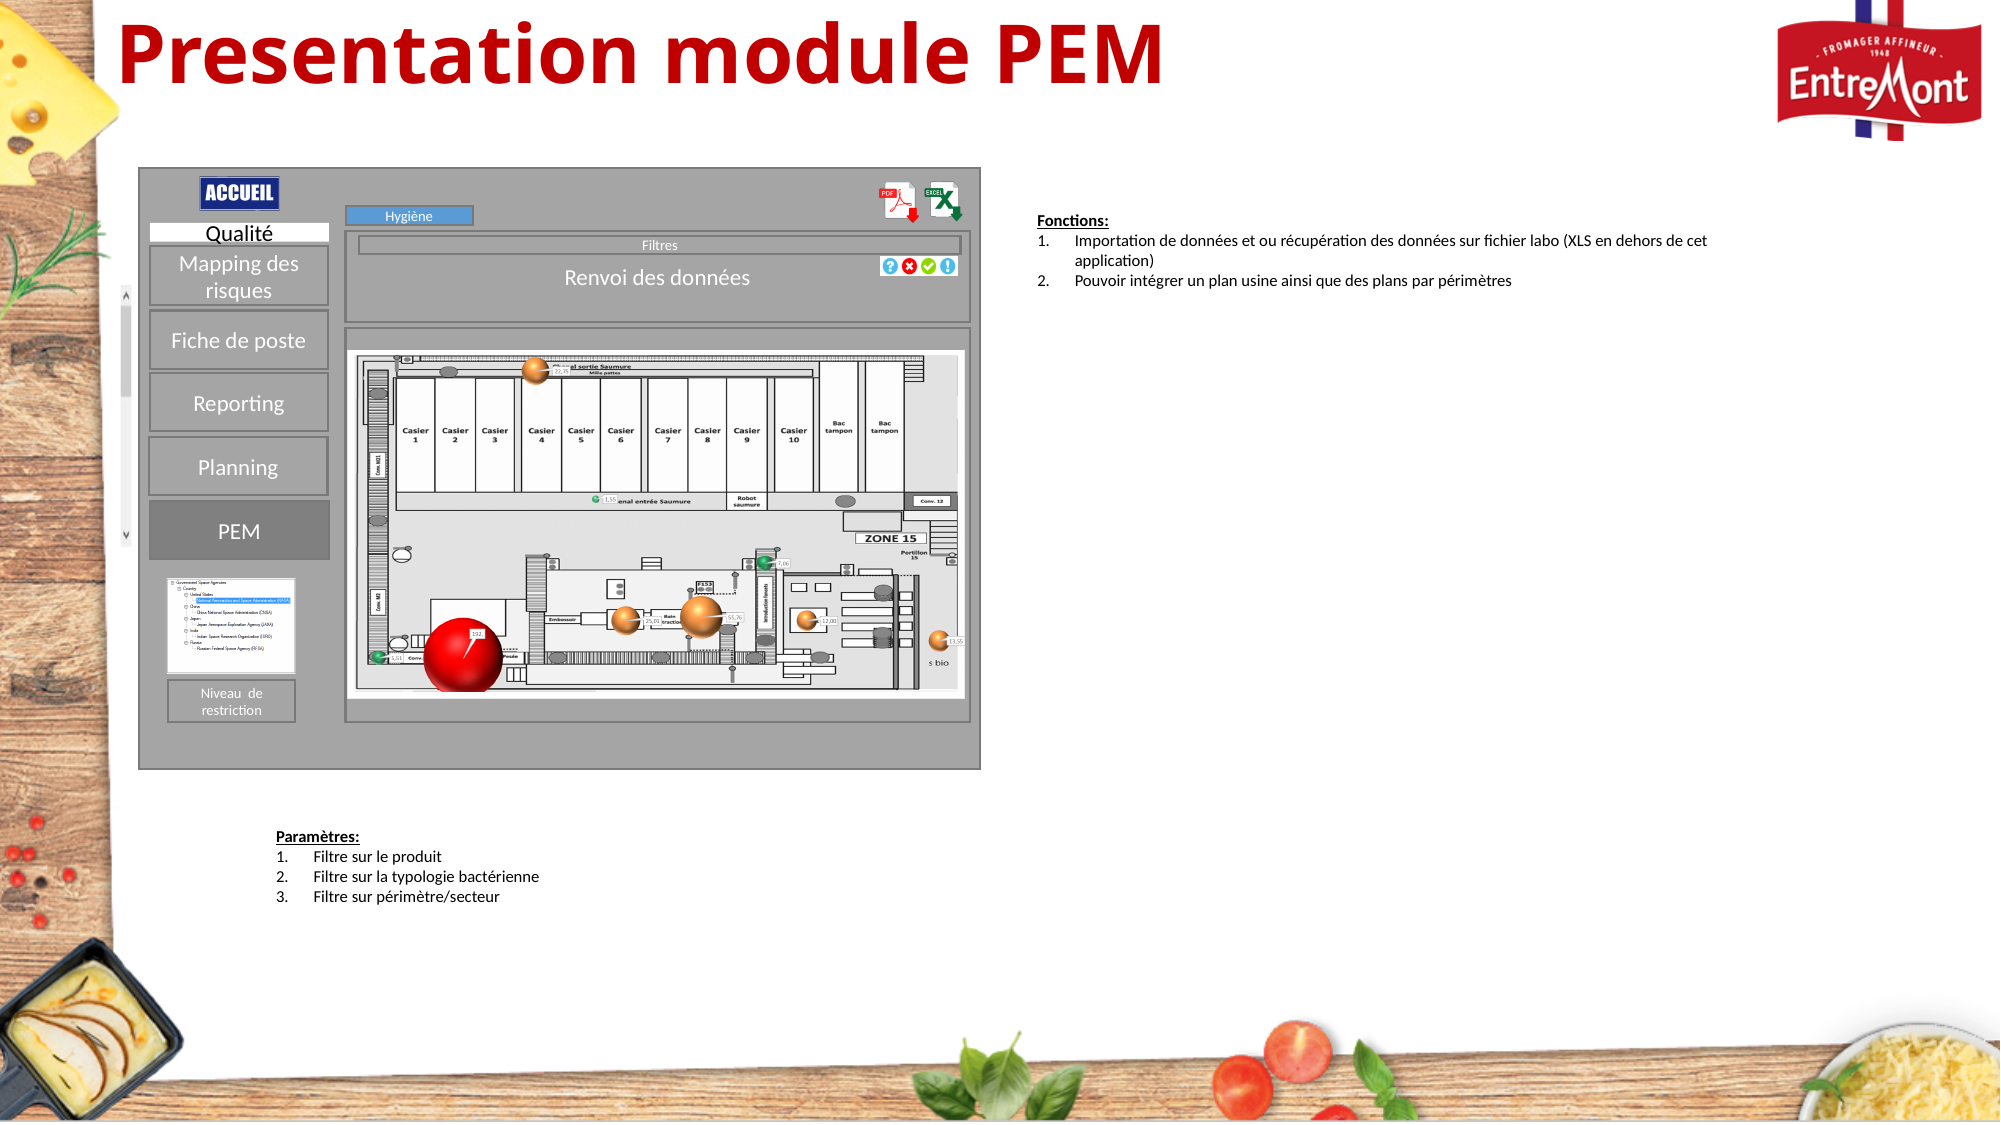

Presentation module PEM
Hygiène
Qualité
Renvoi des données
Filtres
Mapping des bactério
PEM
Niveau de restriction
Fonctions:
Importation de données et ou récupération des données sur fichier labo (XLS en dehors de cet application)
Pouvoir intégrer un plan usine ainsi que des plans par périmètres
Mapping des risques
Fiche de poste
Reporting
Planning
Paramètres:
Filtre sur le produit
Filtre sur la typologie bactérienne
Filtre sur périmètre/secteur